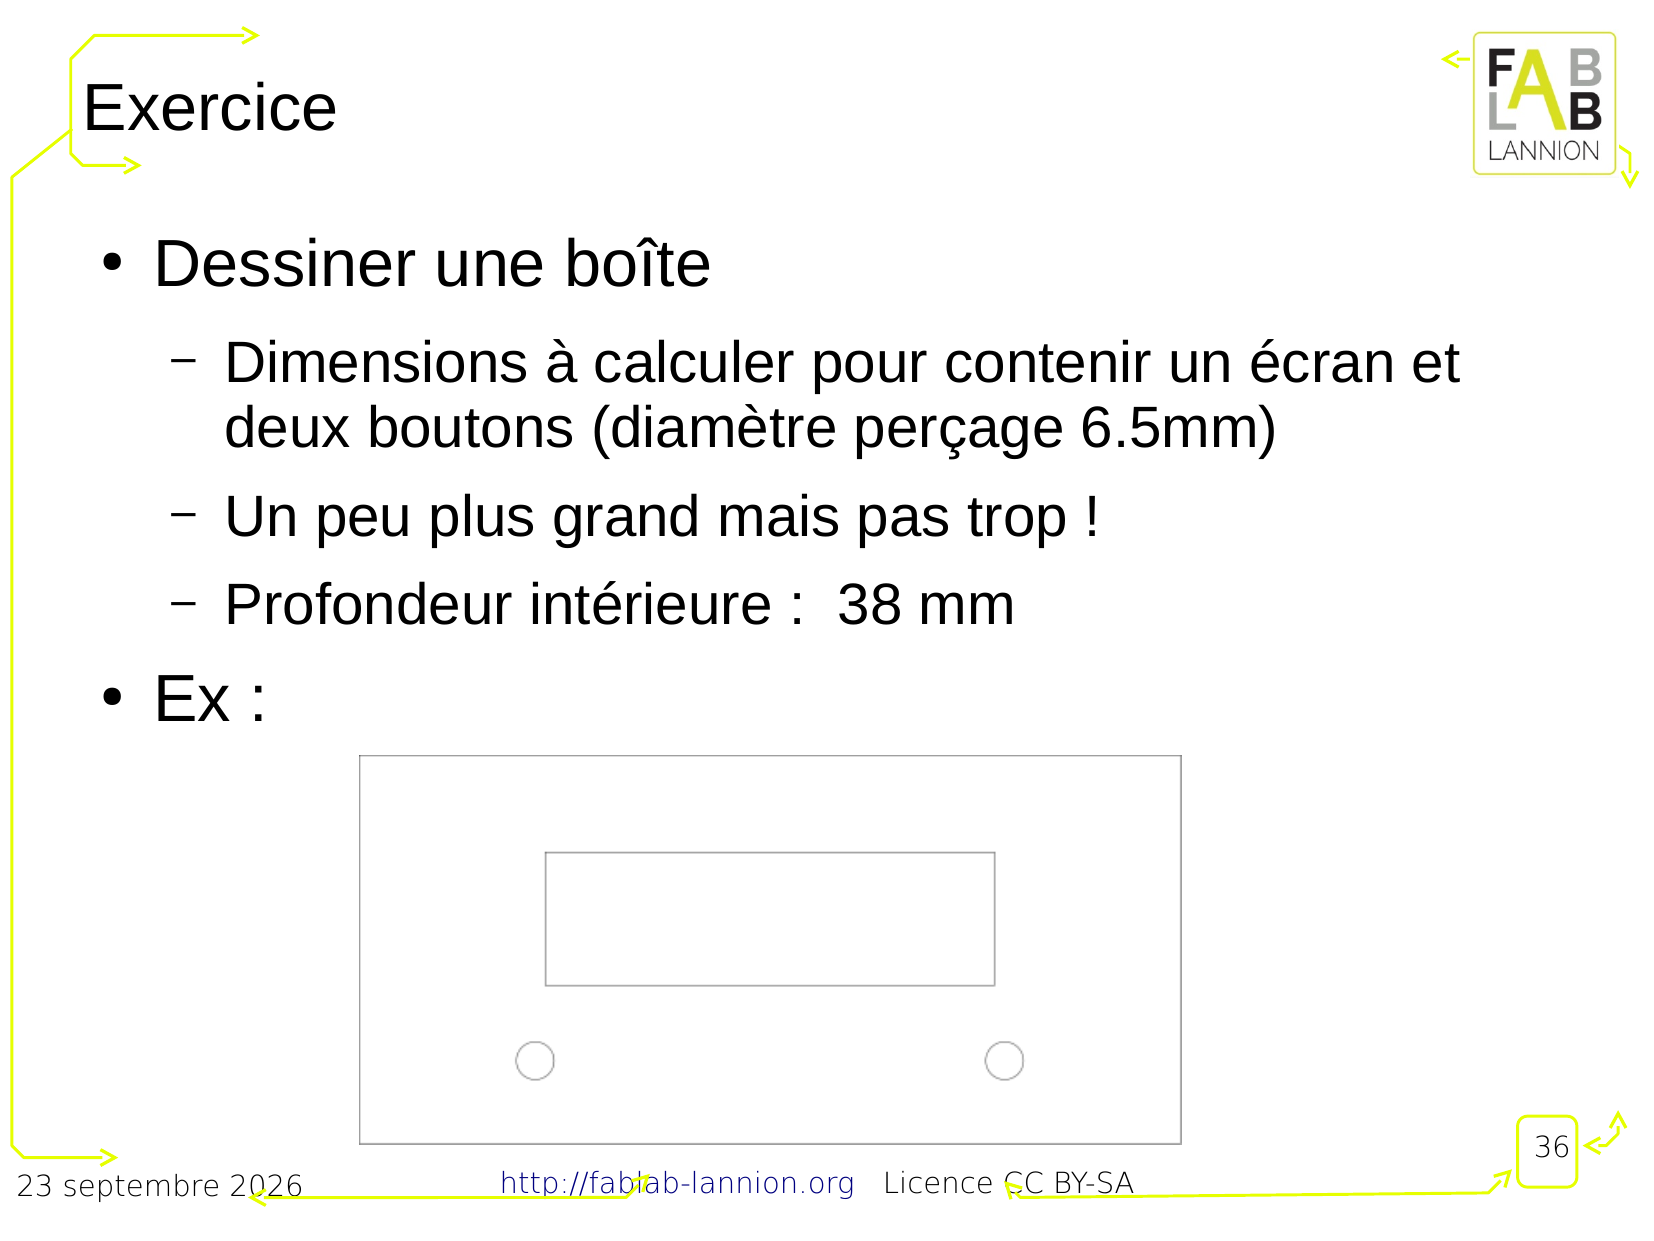

# Exercice
Dessiner une boîte
Dimensions à calculer pour contenir un écran et deux boutons (diamètre perçage 6.5mm)
Un peu plus grand mais pas trop !
Profondeur intérieure : 38 mm
Ex :
36